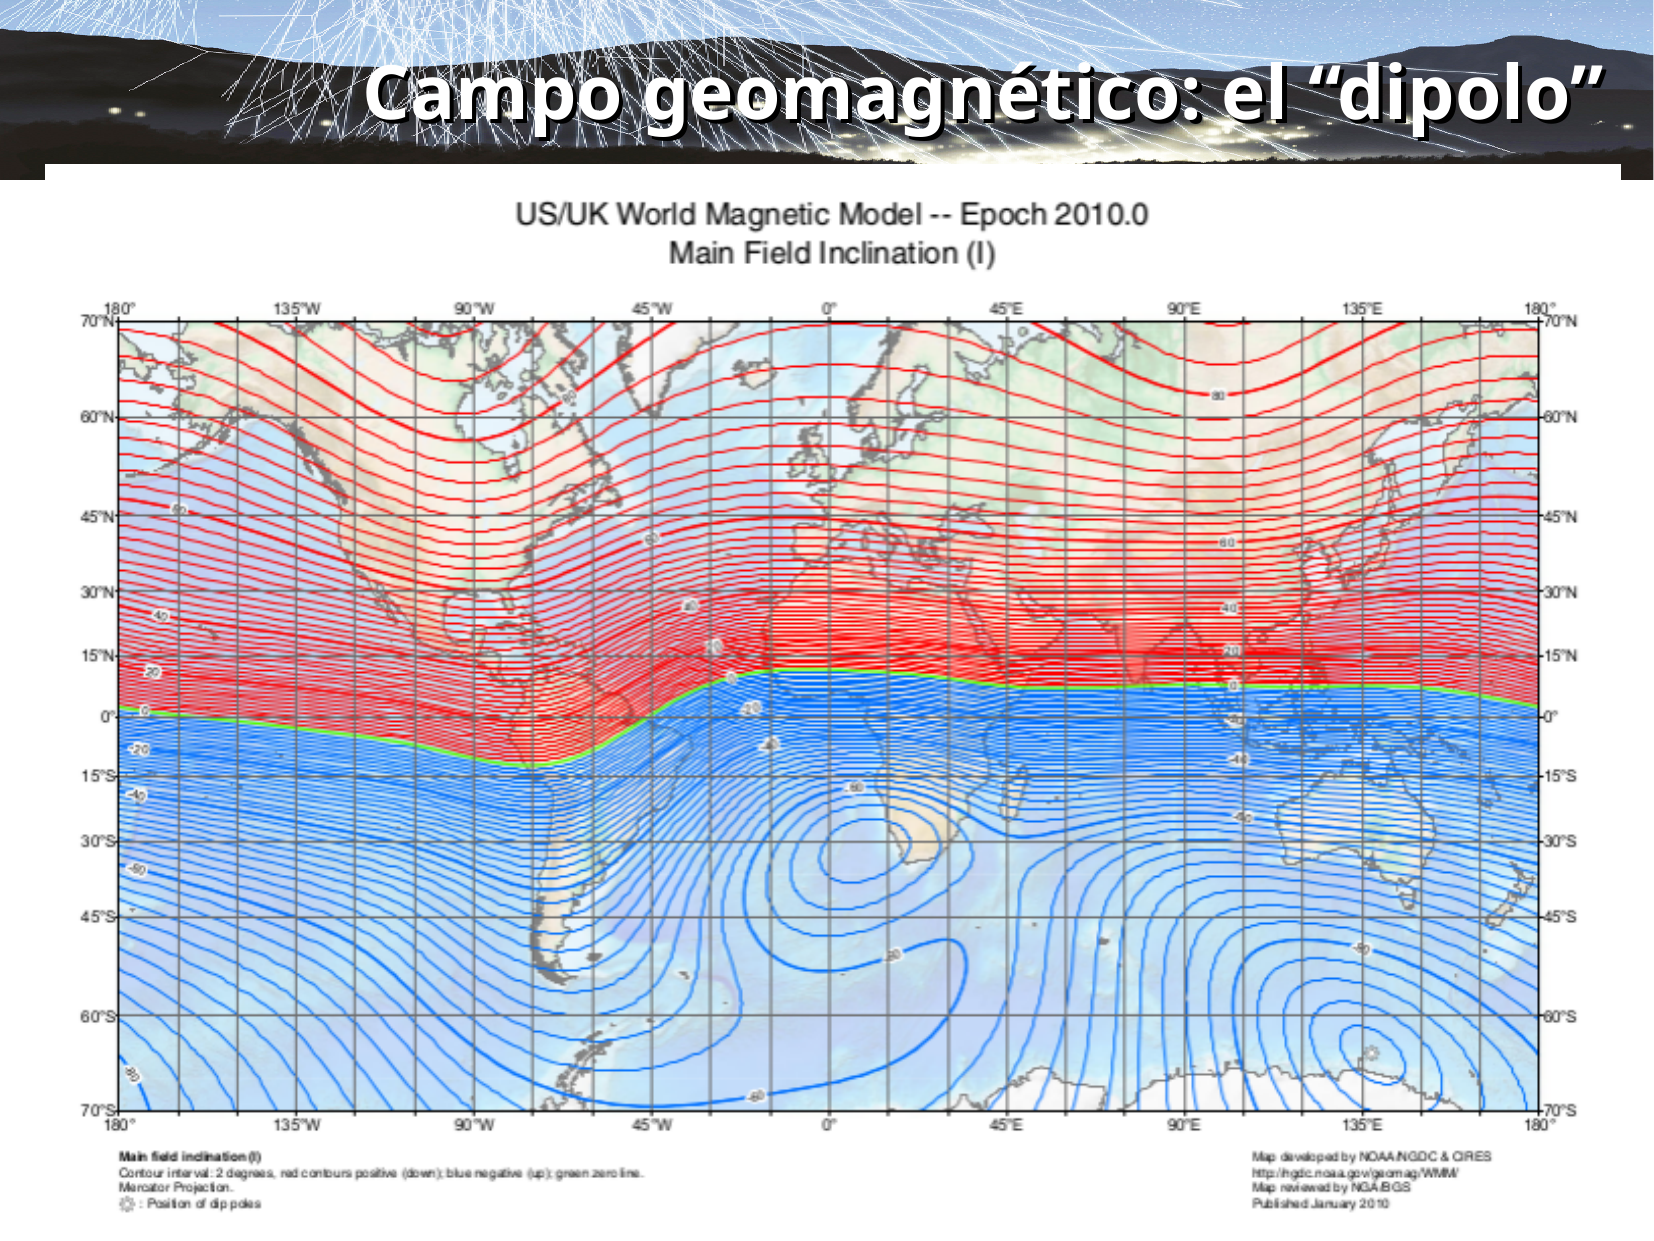

# Campo geomagnético: el “dipolo”
ITeDA 2017
Asorey - AP - U02 L02 CORSIKA
16